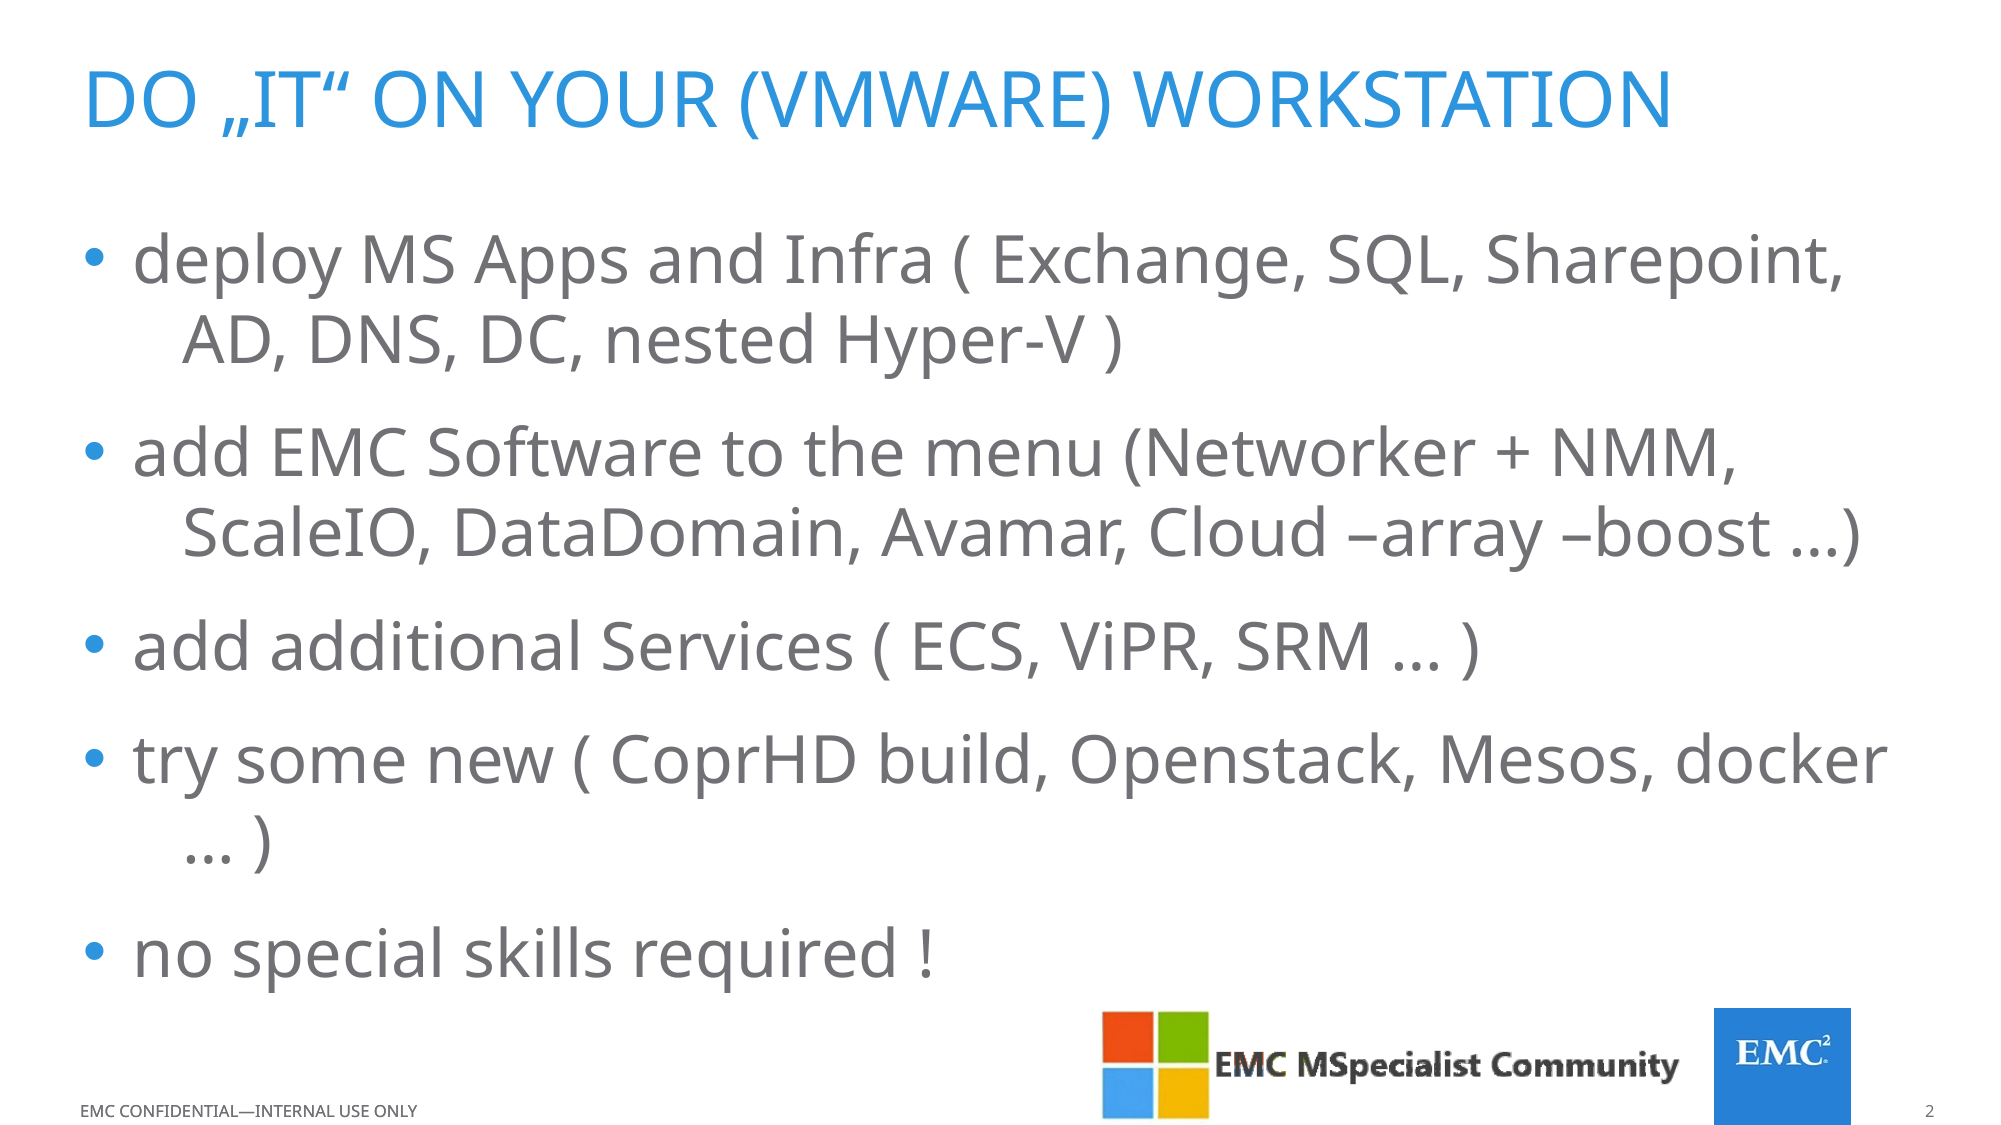

do „It“ on yoUR (VMWARE) WORKSTATION
# deploy MS Apps and Infra ( Exchange, SQL, Sharepoint, AD, DNS, DC, nested Hyper-V )
add EMC Software to the menu (Networker + NMM, ScaleIO, DataDomain, Avamar, Cloud –array –boost …)
add additional Services ( ECS, ViPR, SRM … )
try some new ( CoprHD build, Openstack, Mesos, docker … )
no special skills required !